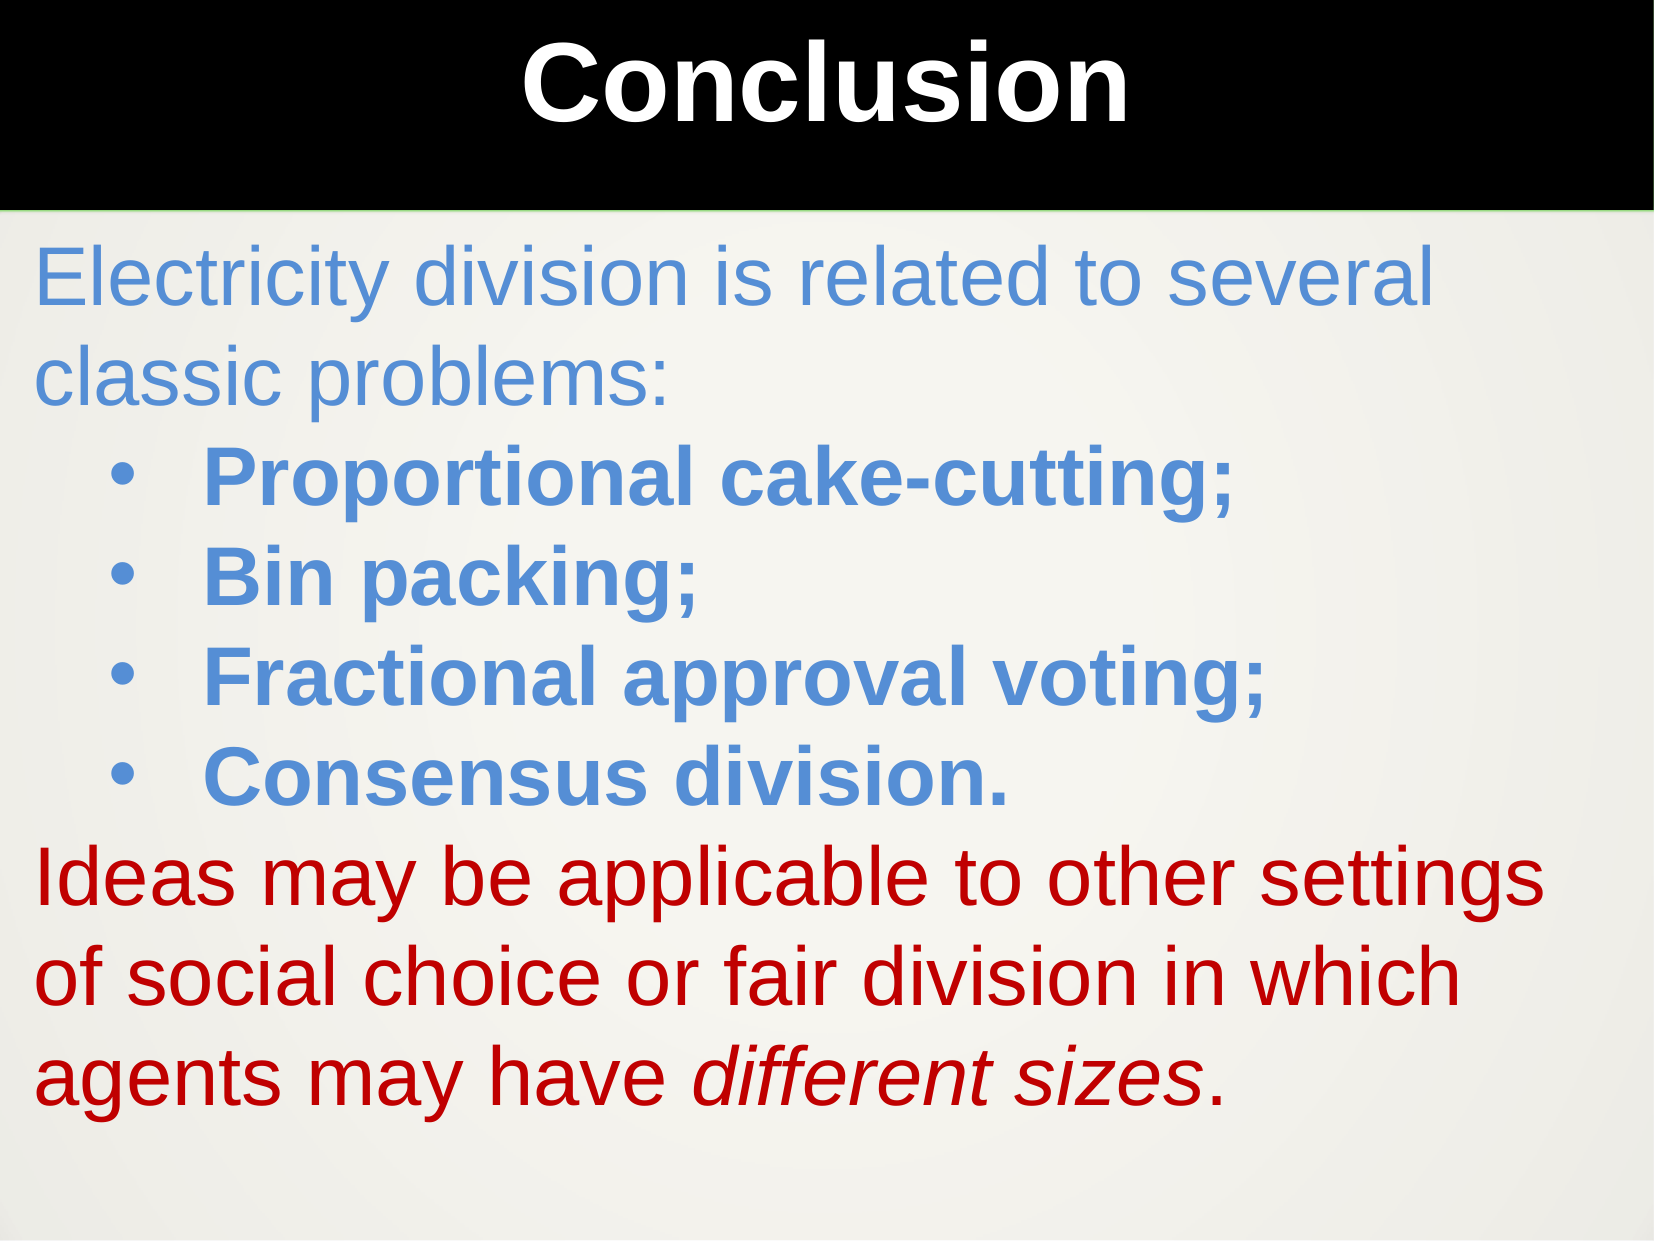

# Conclusion
Electricity division is related to several classic problems:
Proportional cake-cutting;
Bin packing;
Fractional approval voting;
Consensus division.
Ideas may be applicable to other settings of social choice or fair division in which agents may have different sizes.